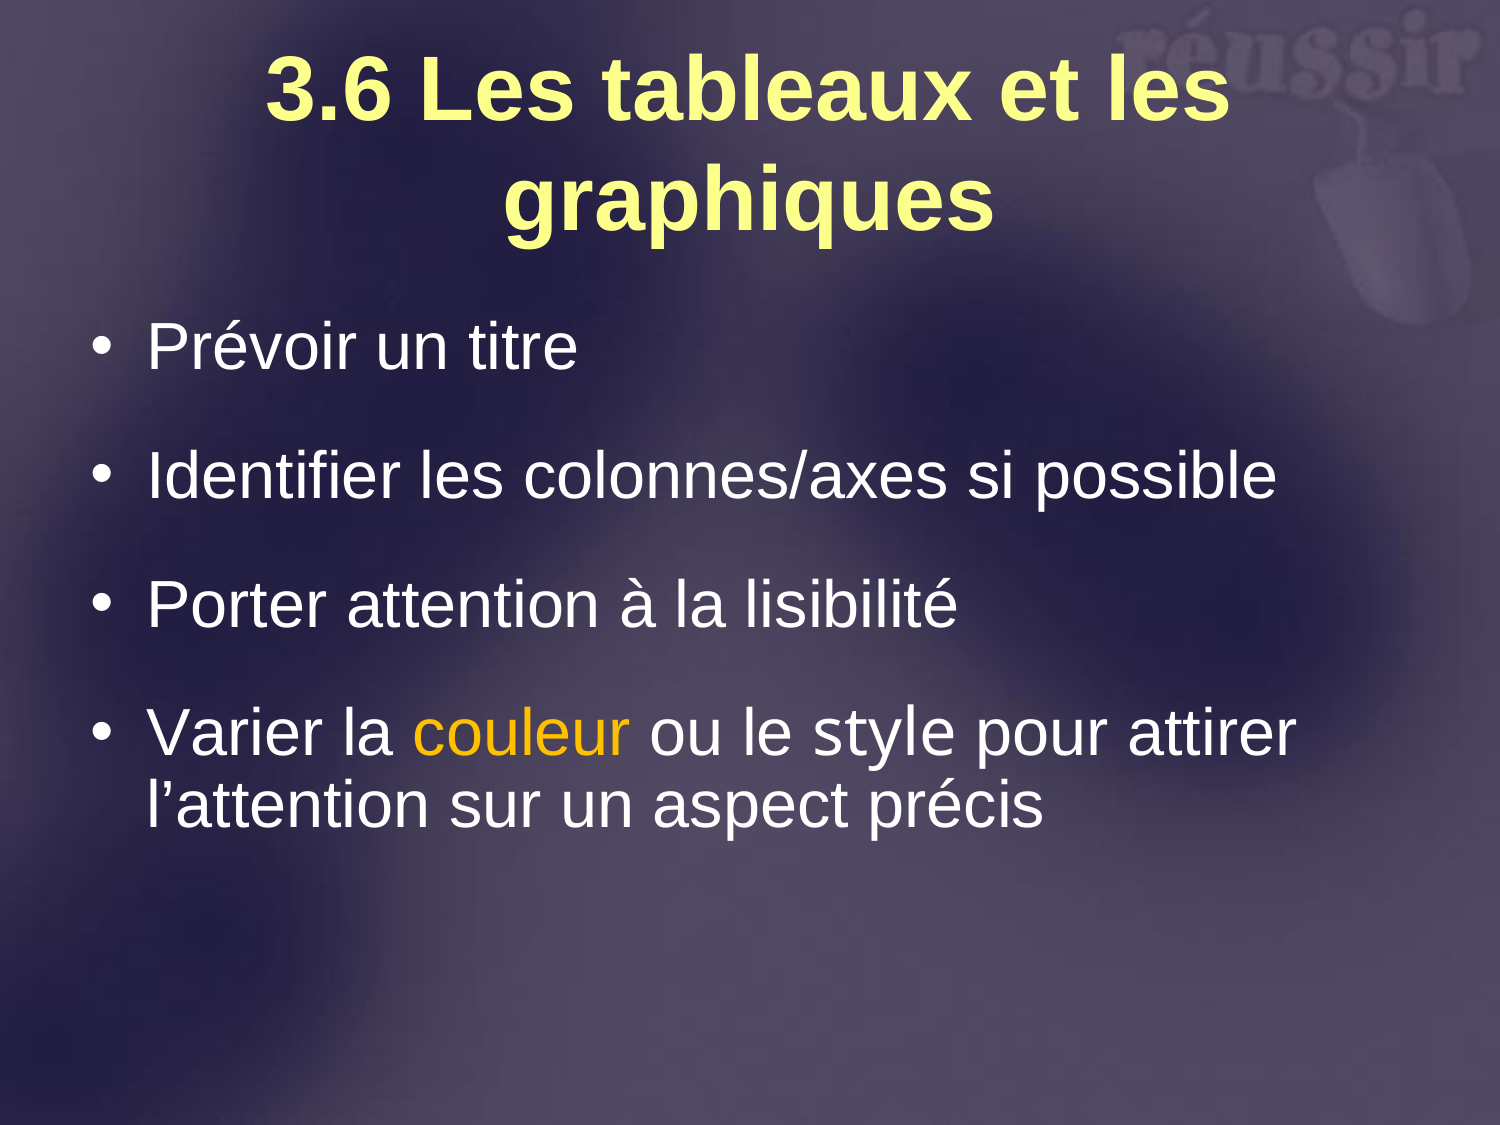

# 3.6 Les tableaux et les graphiques
Prévoir un titre
Identifier les colonnes/axes si possible
Porter attention à la lisibilité
Varier la couleur ou le style pour attirer l’attention sur un aspect précis